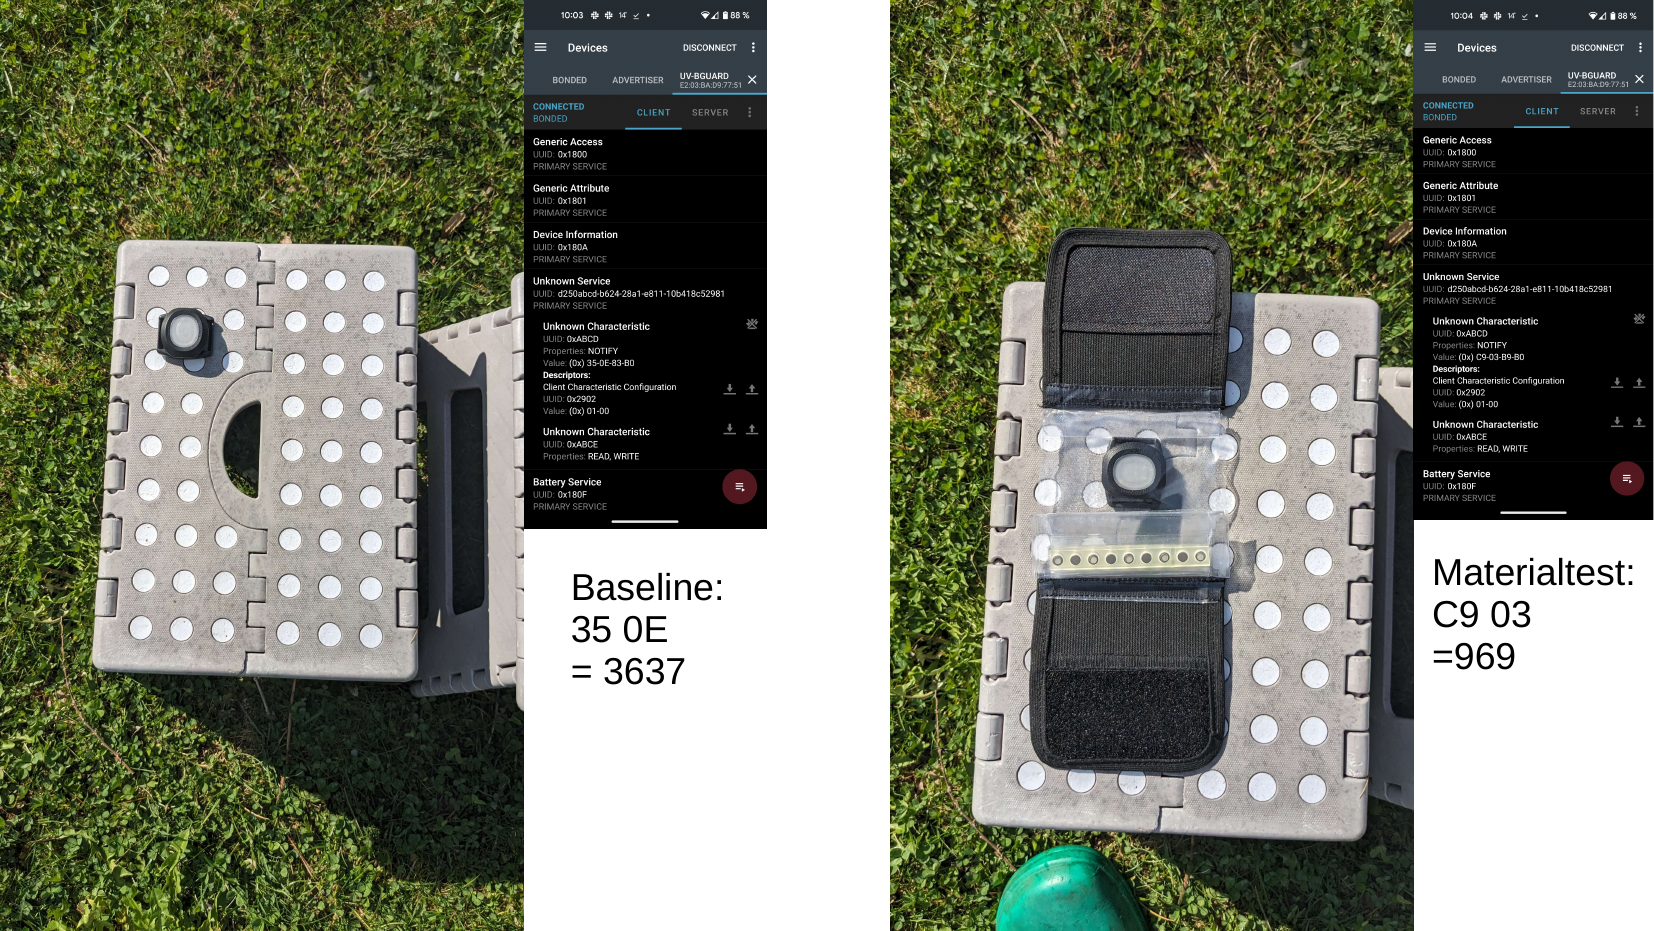

Materialtest:
C9 03
=969
Baseline:
35 0E
= 3637